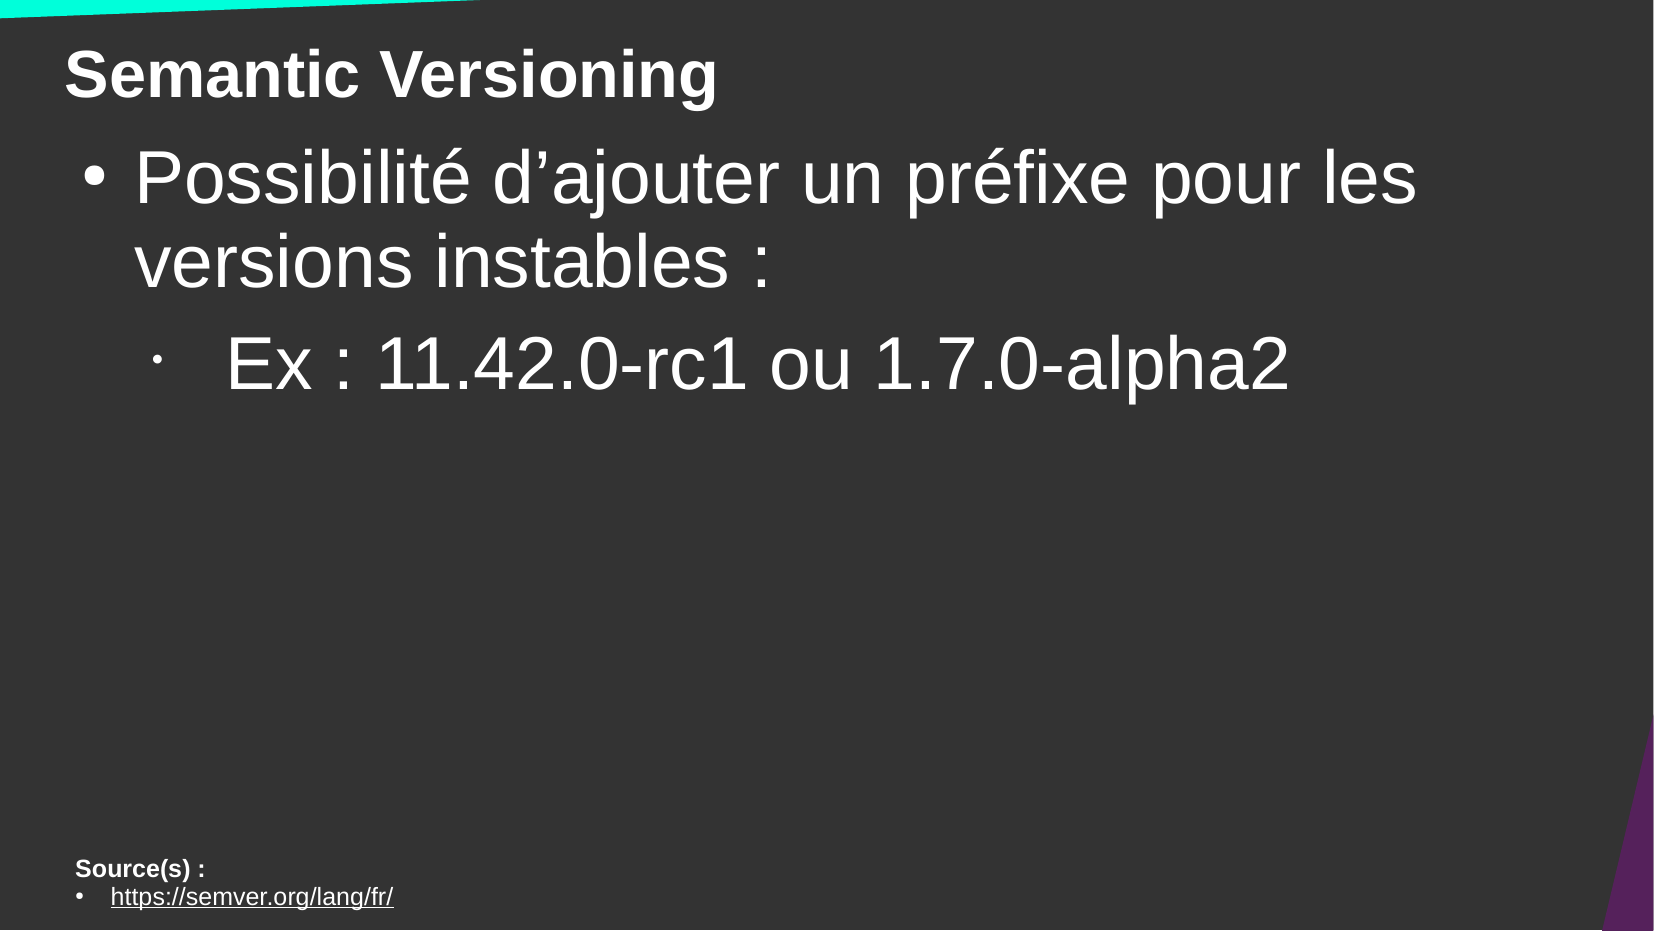

# Semantic Versioning
Possibilité d’ajouter un préfixe pour les versions instables :
 Ex : 11.42.0-rc1 ou 1.7.0-alpha2
Source(s) :
https://semver.org/lang/fr/